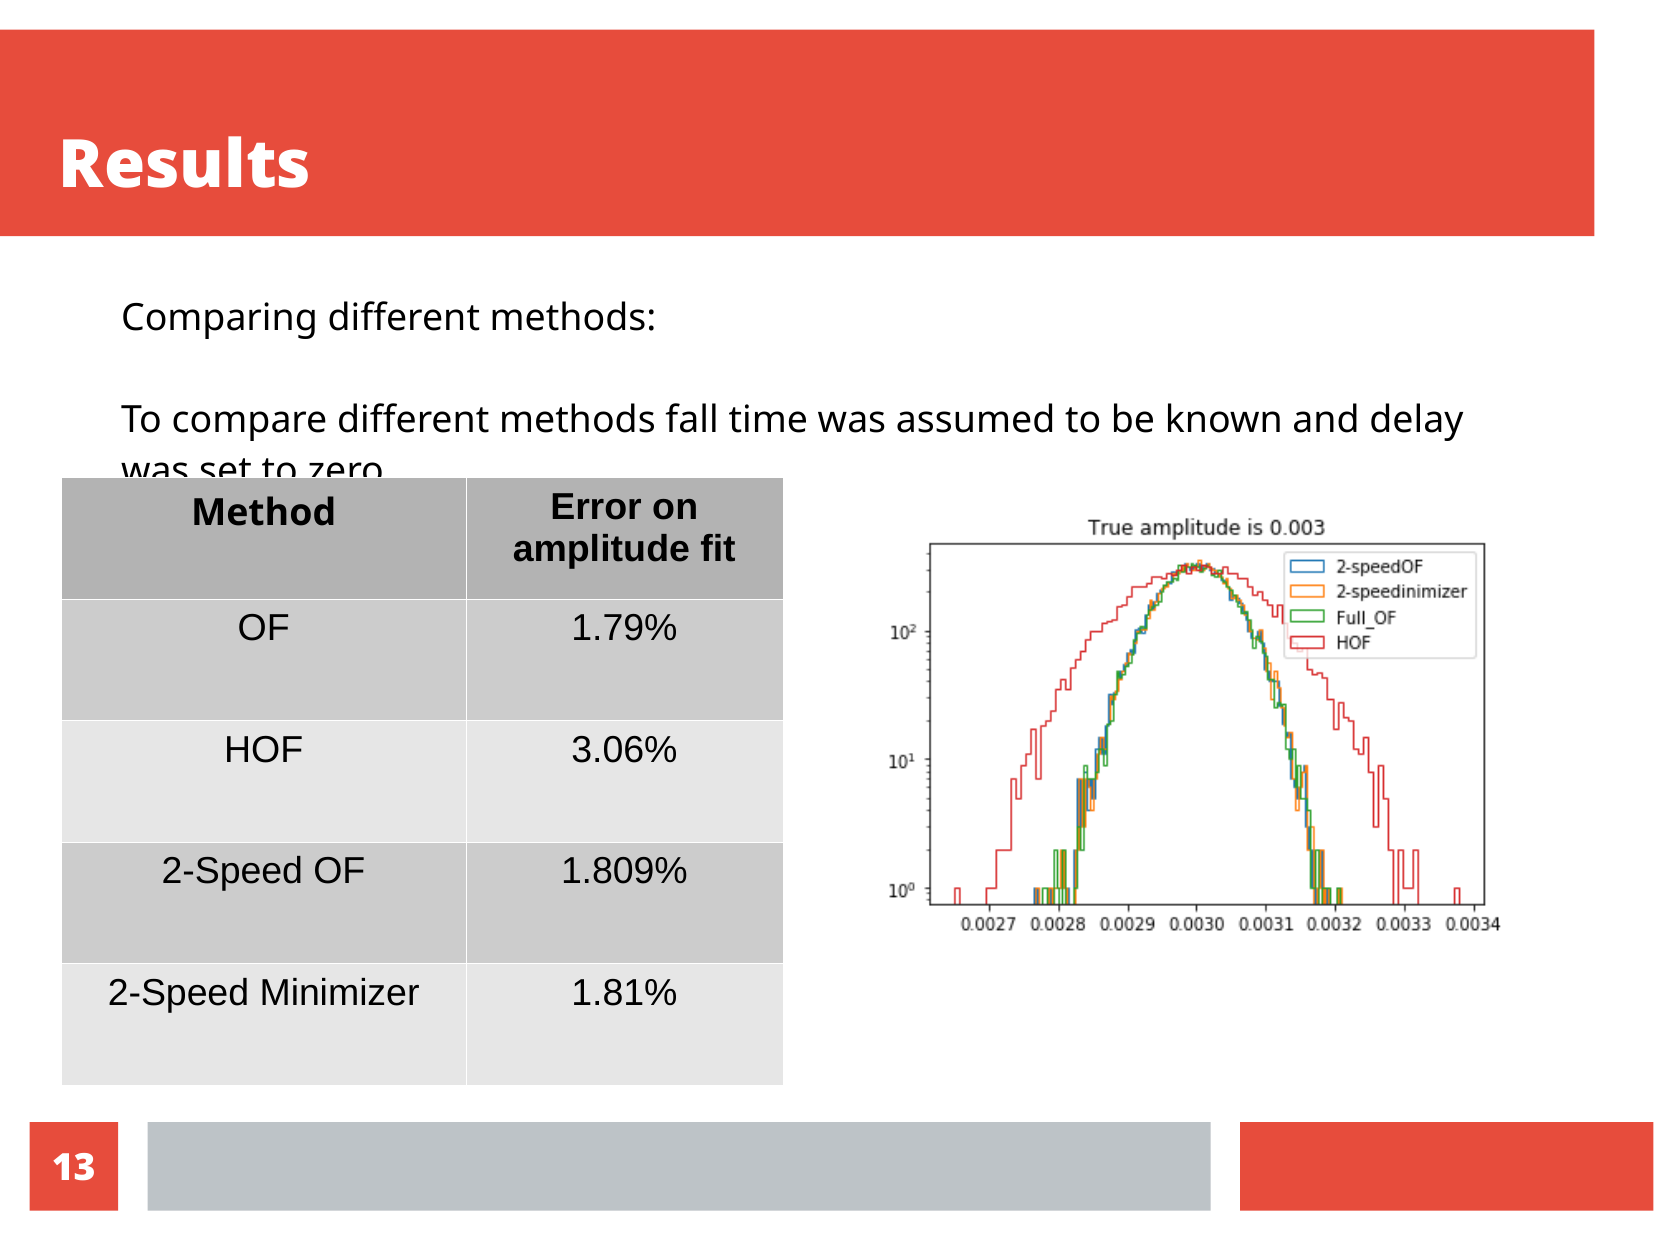

# Results
Comparing different methods:
To compare different methods fall time was assumed to be known and delay was set to zero.
| Method | Error on amplitude fit |
| --- | --- |
| OF | 1.79% |
| HOF | 3.06% |
| 2-Speed OF | 1.809% |
| 2-Speed Minimizer | 1.81% |
13